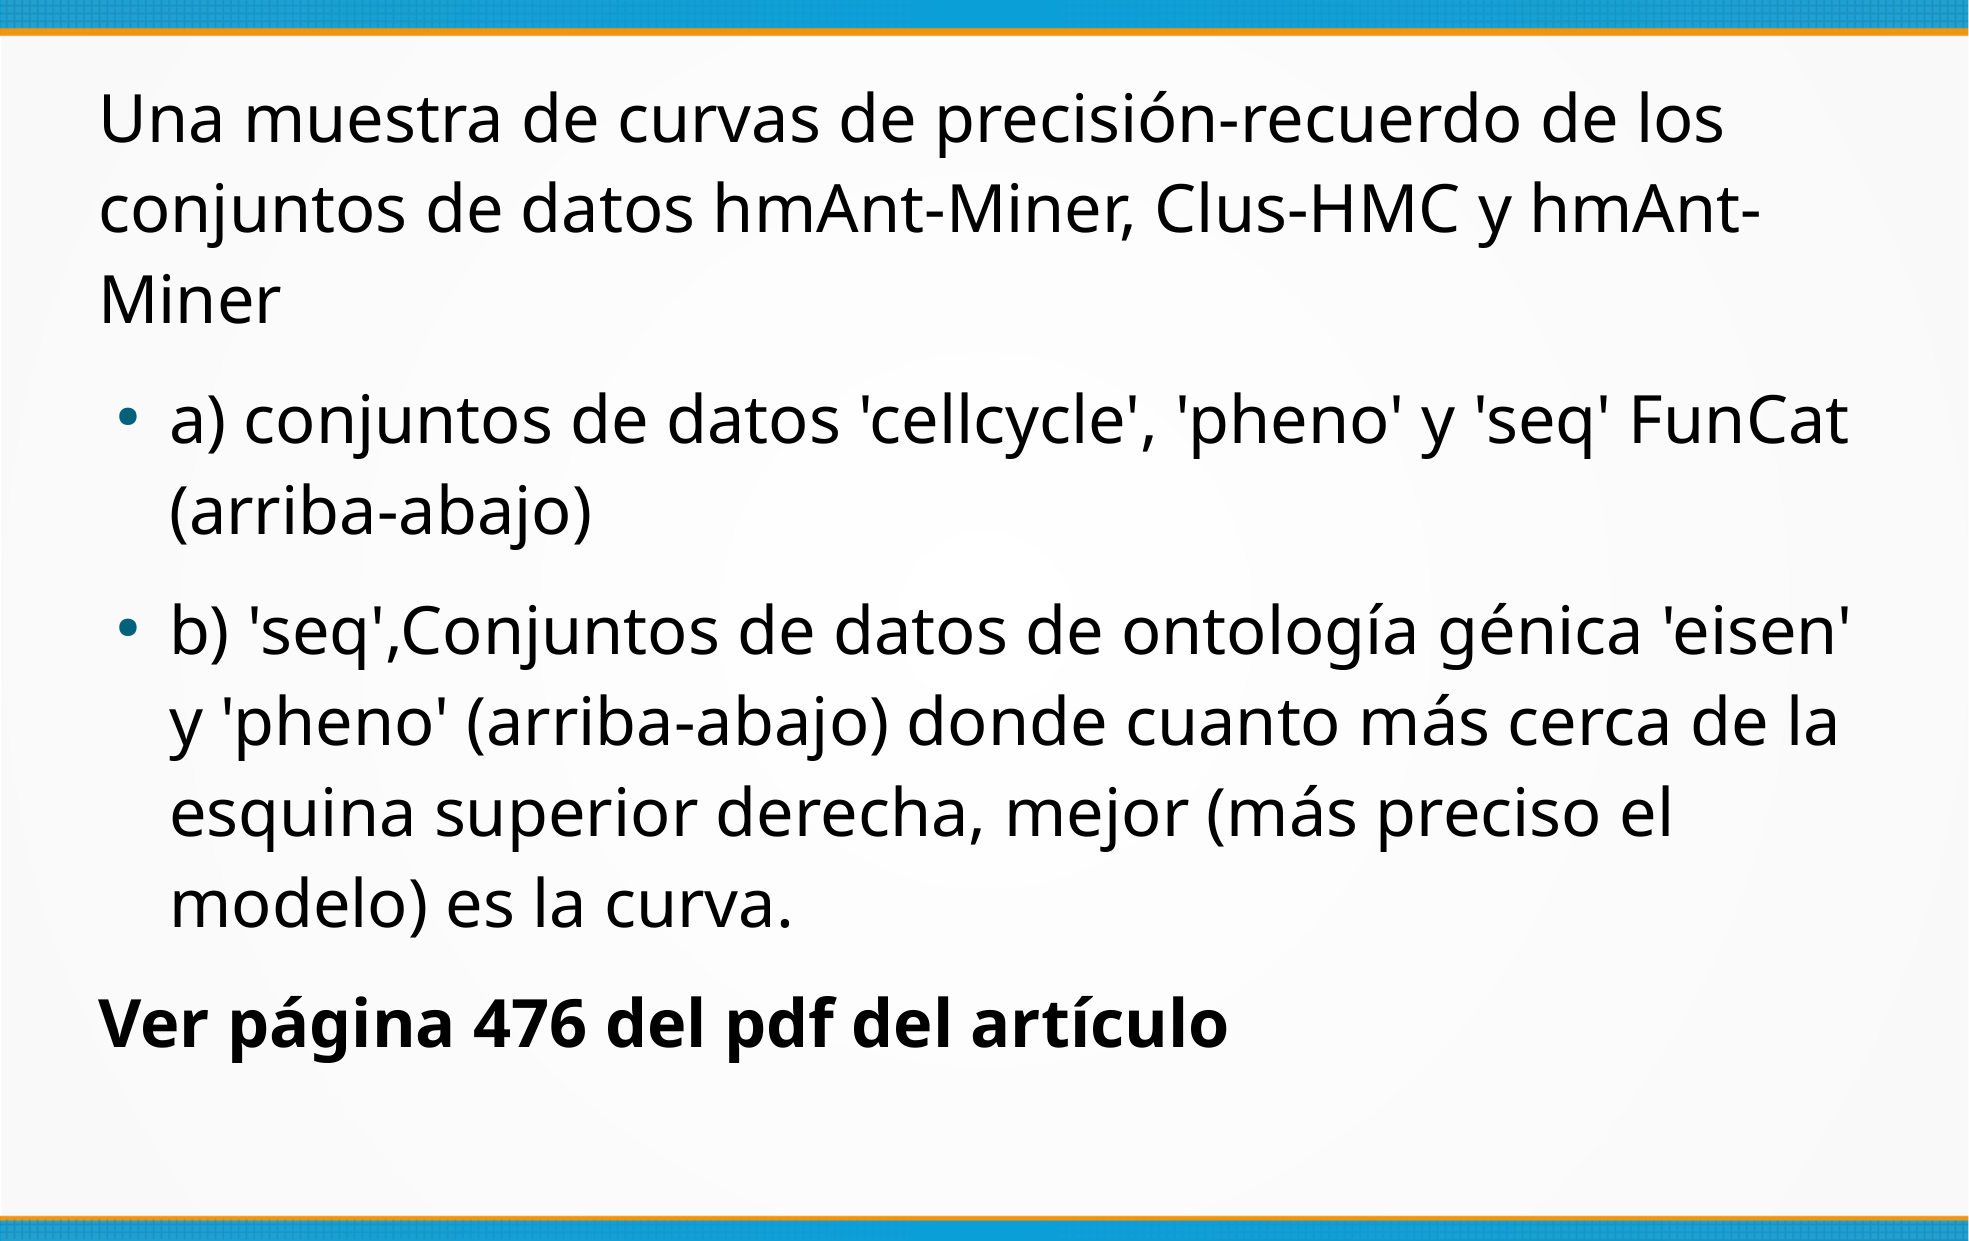

# Una muestra de curvas de precisión-recuerdo de los conjuntos de datos hmAnt-Miner, Clus-HMC y hmAnt-Miner
a) conjuntos de datos 'cellcycle', 'pheno' y 'seq' FunCat (arriba-abajo)
b) 'seq',Conjuntos de datos de ontología génica 'eisen' y 'pheno' (arriba-abajo) donde cuanto más cerca de la esquina superior derecha, mejor (más preciso el modelo) es la curva.
Ver página 476 del pdf del artículo